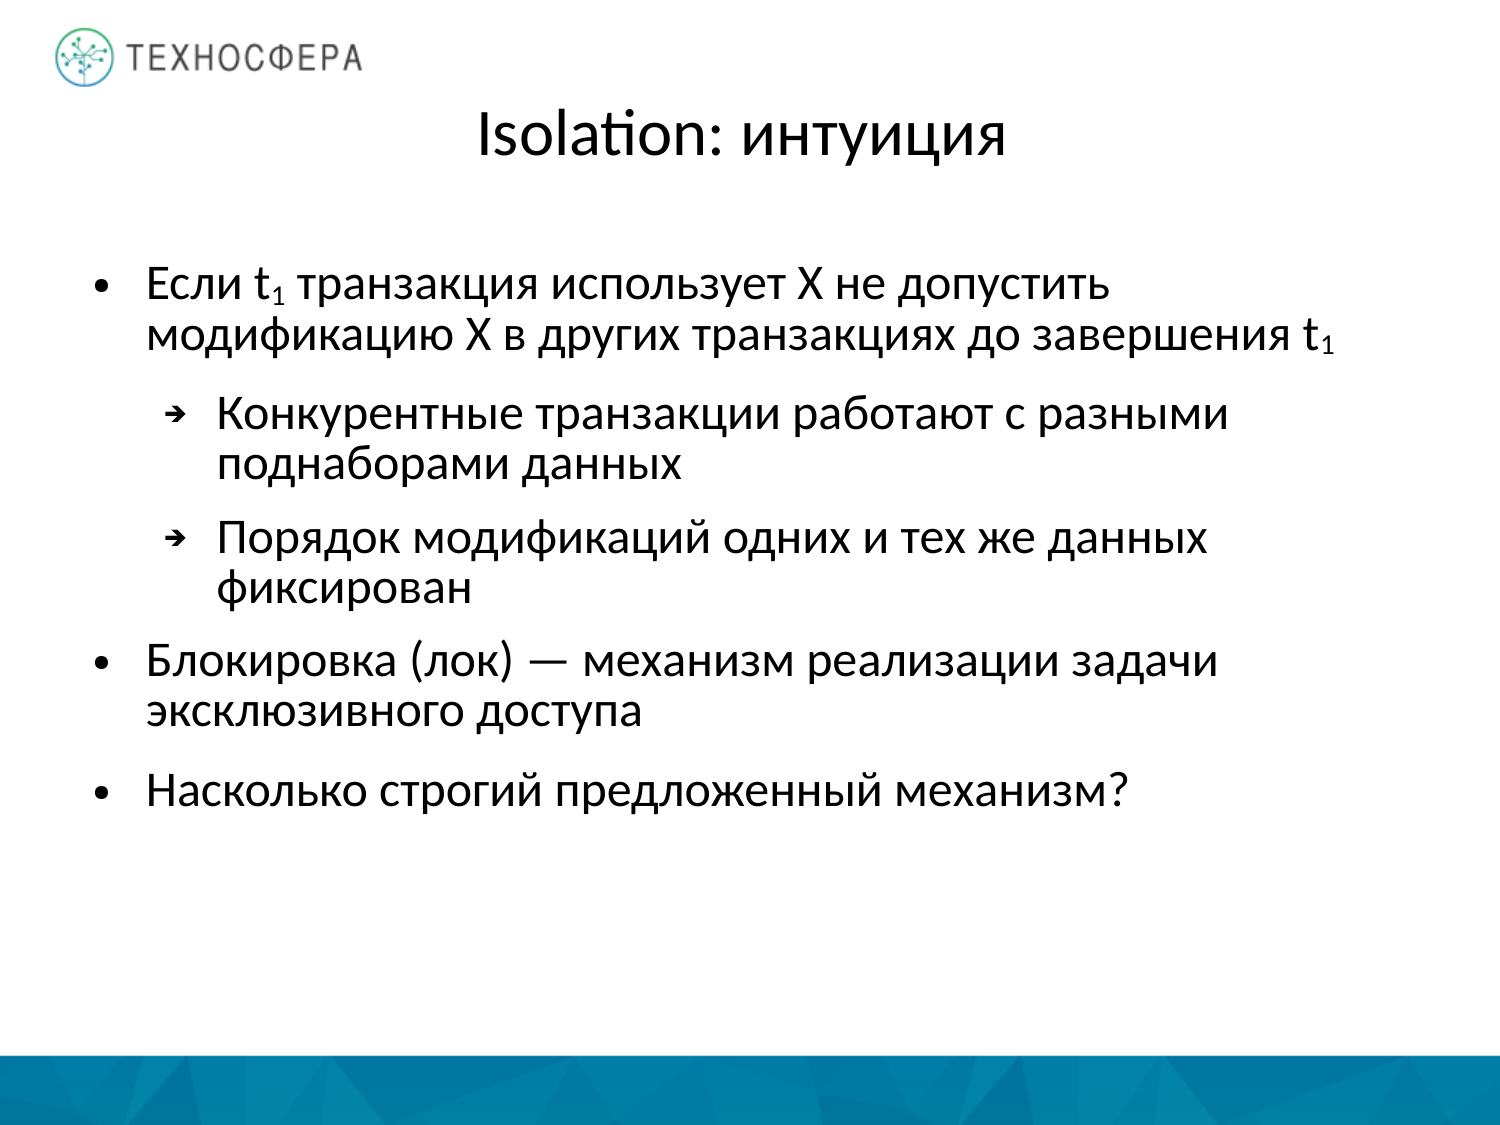

# Isolation: интуиция
Если t1 транзакция использует X не допустить модификацию X в других транзакциях до завершения t1
Конкурентные транзакции работают с разными поднаборами данных
Порядок модификаций одних и тех же данных фиксирован
Блокировка (лок) — механизм реализации задачи эксклюзивного доступа
Насколько строгий предложенный механизм?